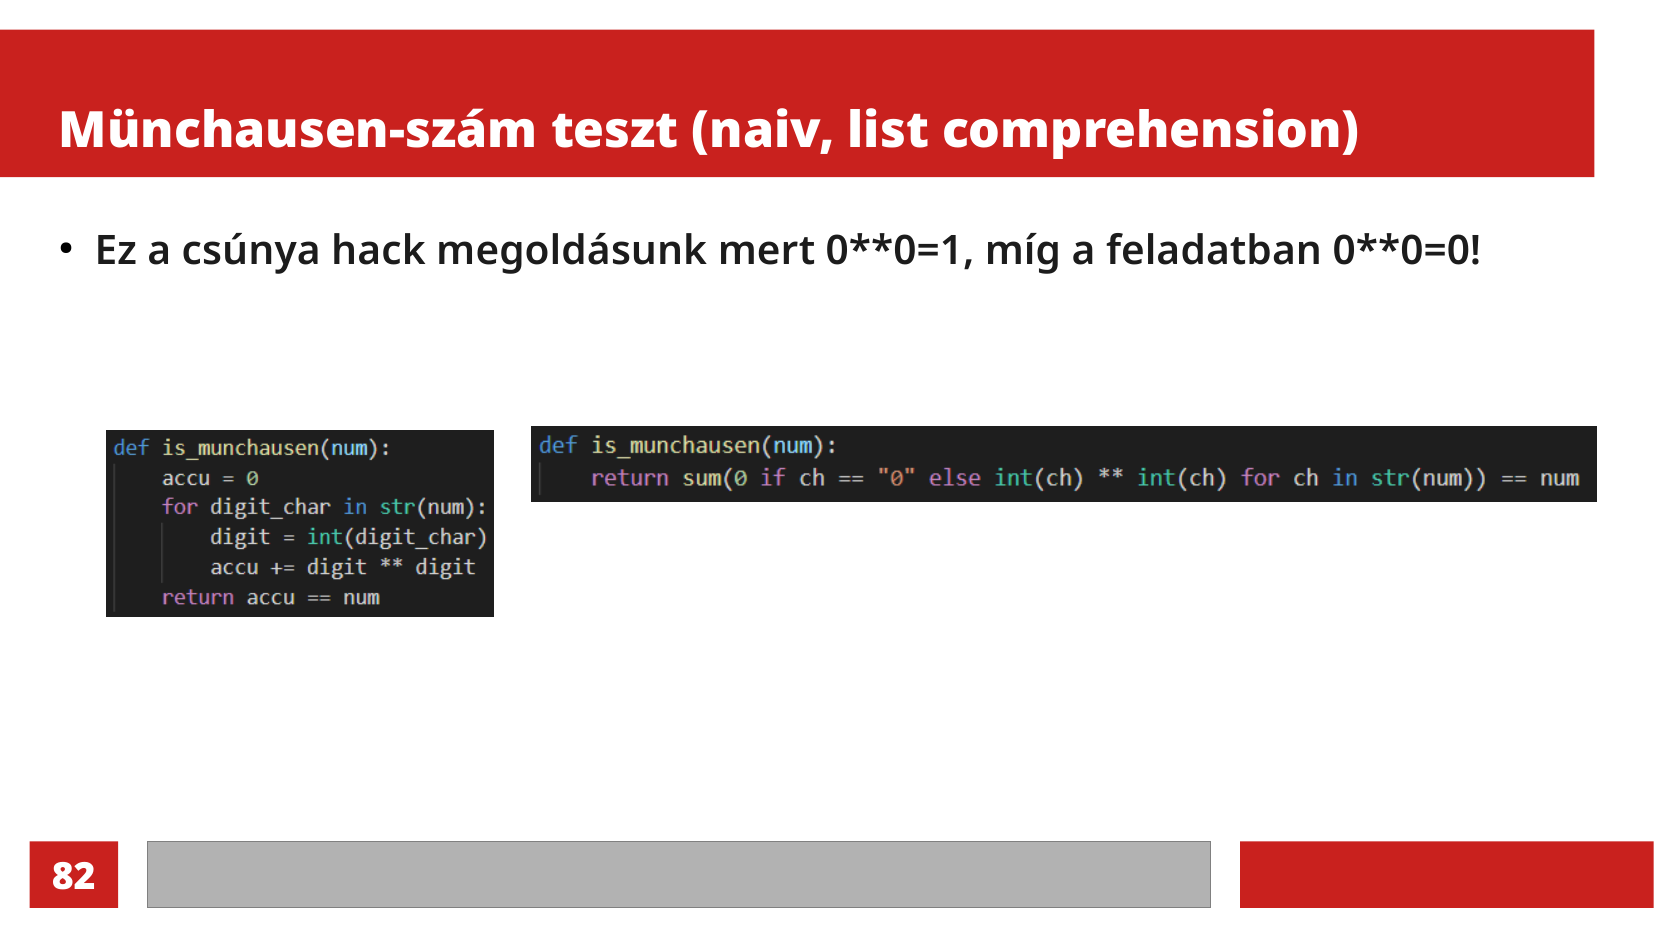

# Münchausen-szám teszt (naiv, list comprehension)
Ez a csúnya hack megoldásunk mert 0**0=1, míg a feladatban 0**0=0!
82